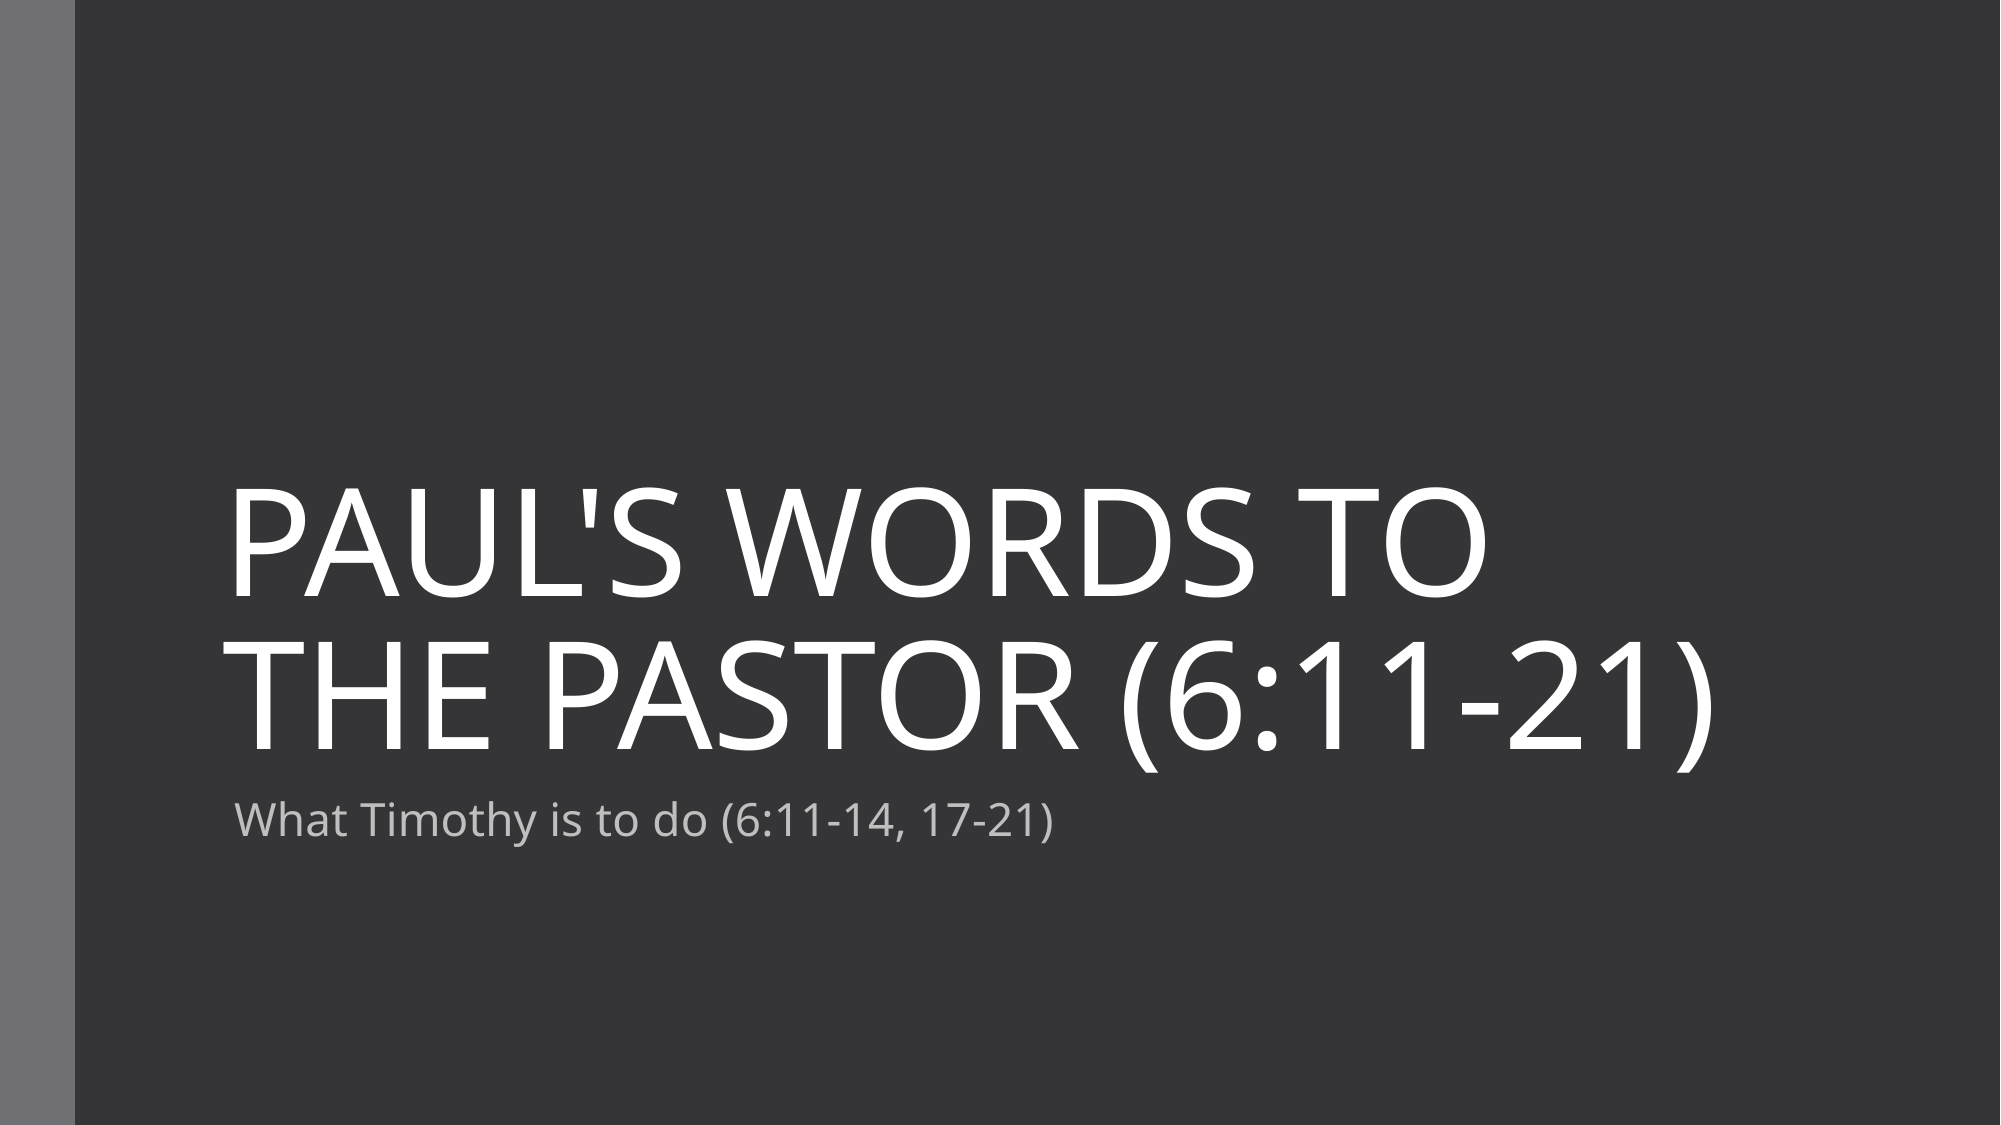

# PAUL'S WORDS TO THE PASTOR (6:11-21)
 What Timothy is to do (6:11-14, 17-21)